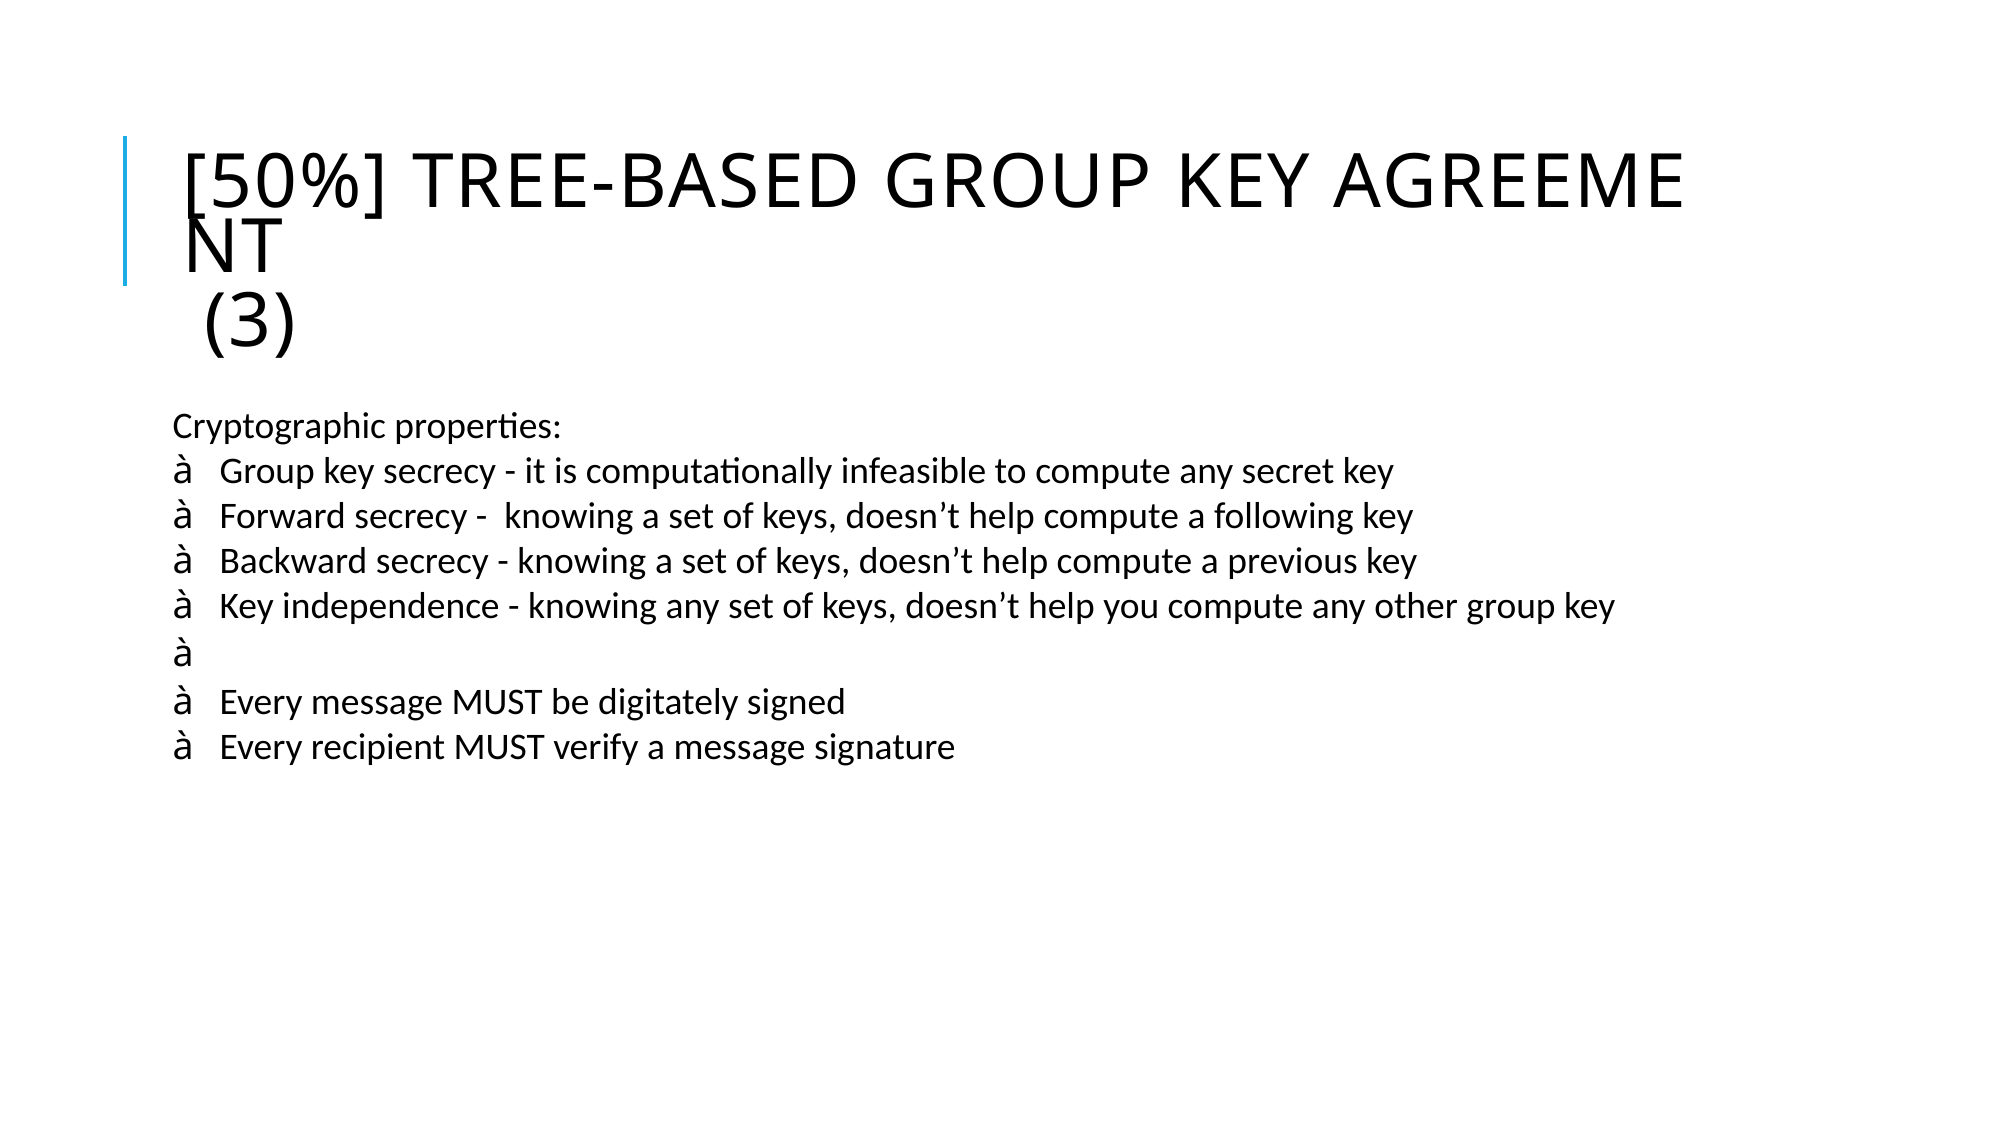

# [50%] Tree-based Group Key Agreement (3)
Cryptographic properties:
Group key secrecy - it is computationally infeasible to compute any secret key
Forward secrecy - knowing a set of keys, doesn’t help compute a following key
Backward secrecy - knowing a set of keys, doesn’t help compute a previous key
Key independence - knowing any set of keys, doesn’t help you compute any other group key
Every message MUST be digitately signed
Every recipient MUST verify a message signature